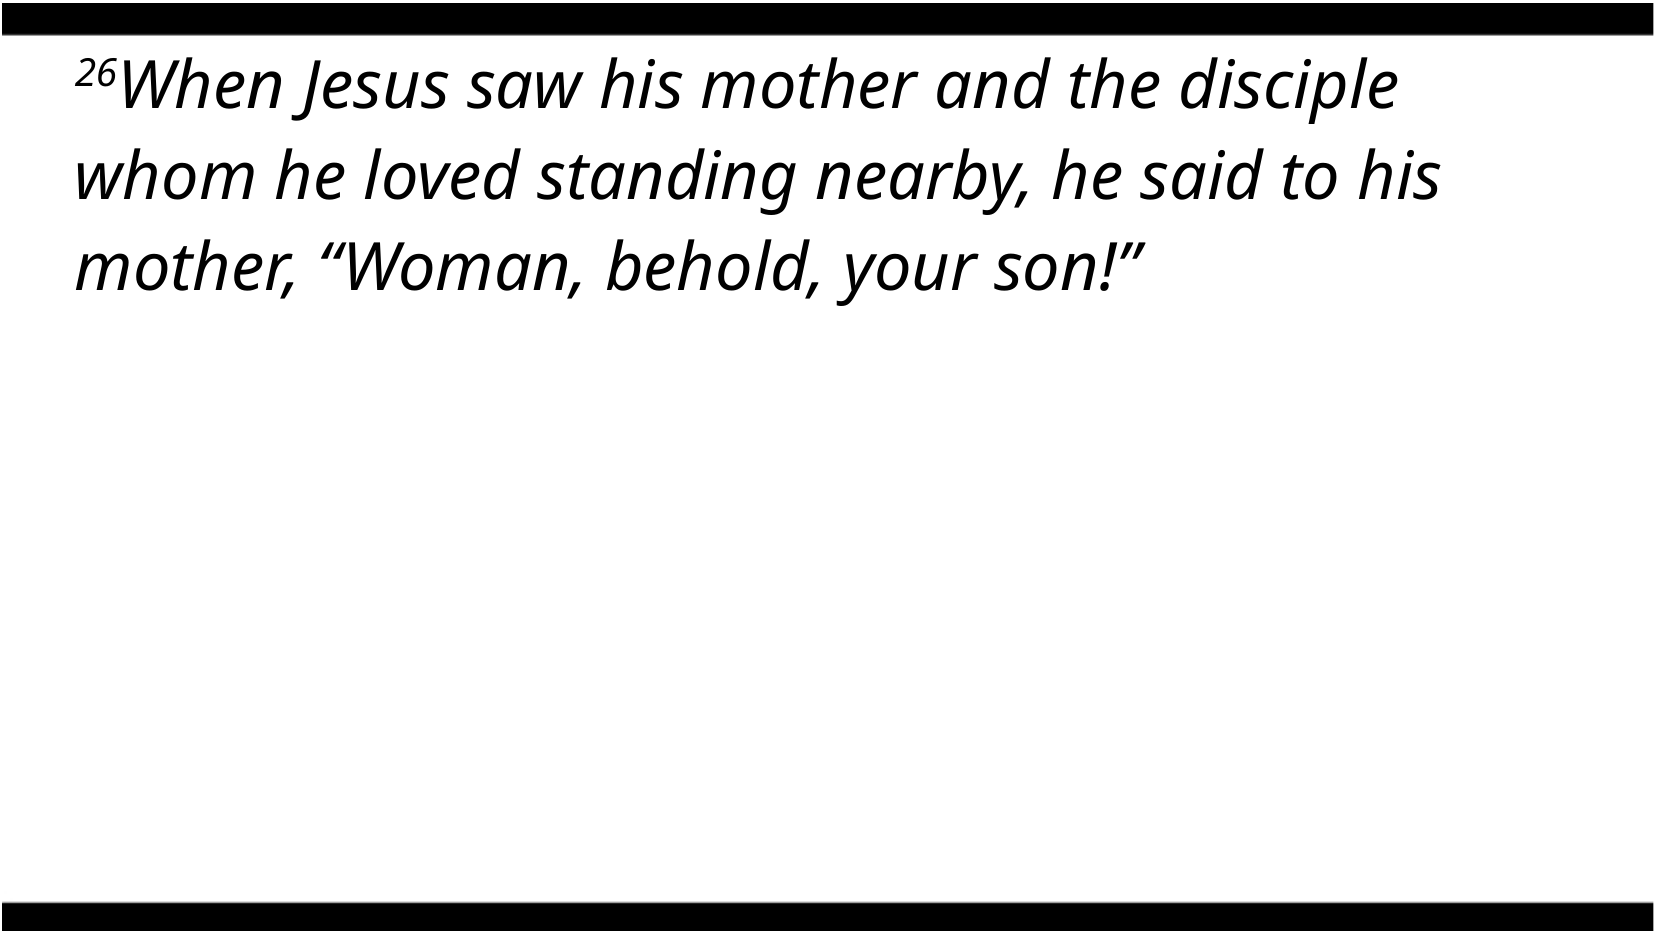

26When Jesus saw his mother and the disciple whom he loved standing nearby, he said to his mother, “Woman, behold, your son!”